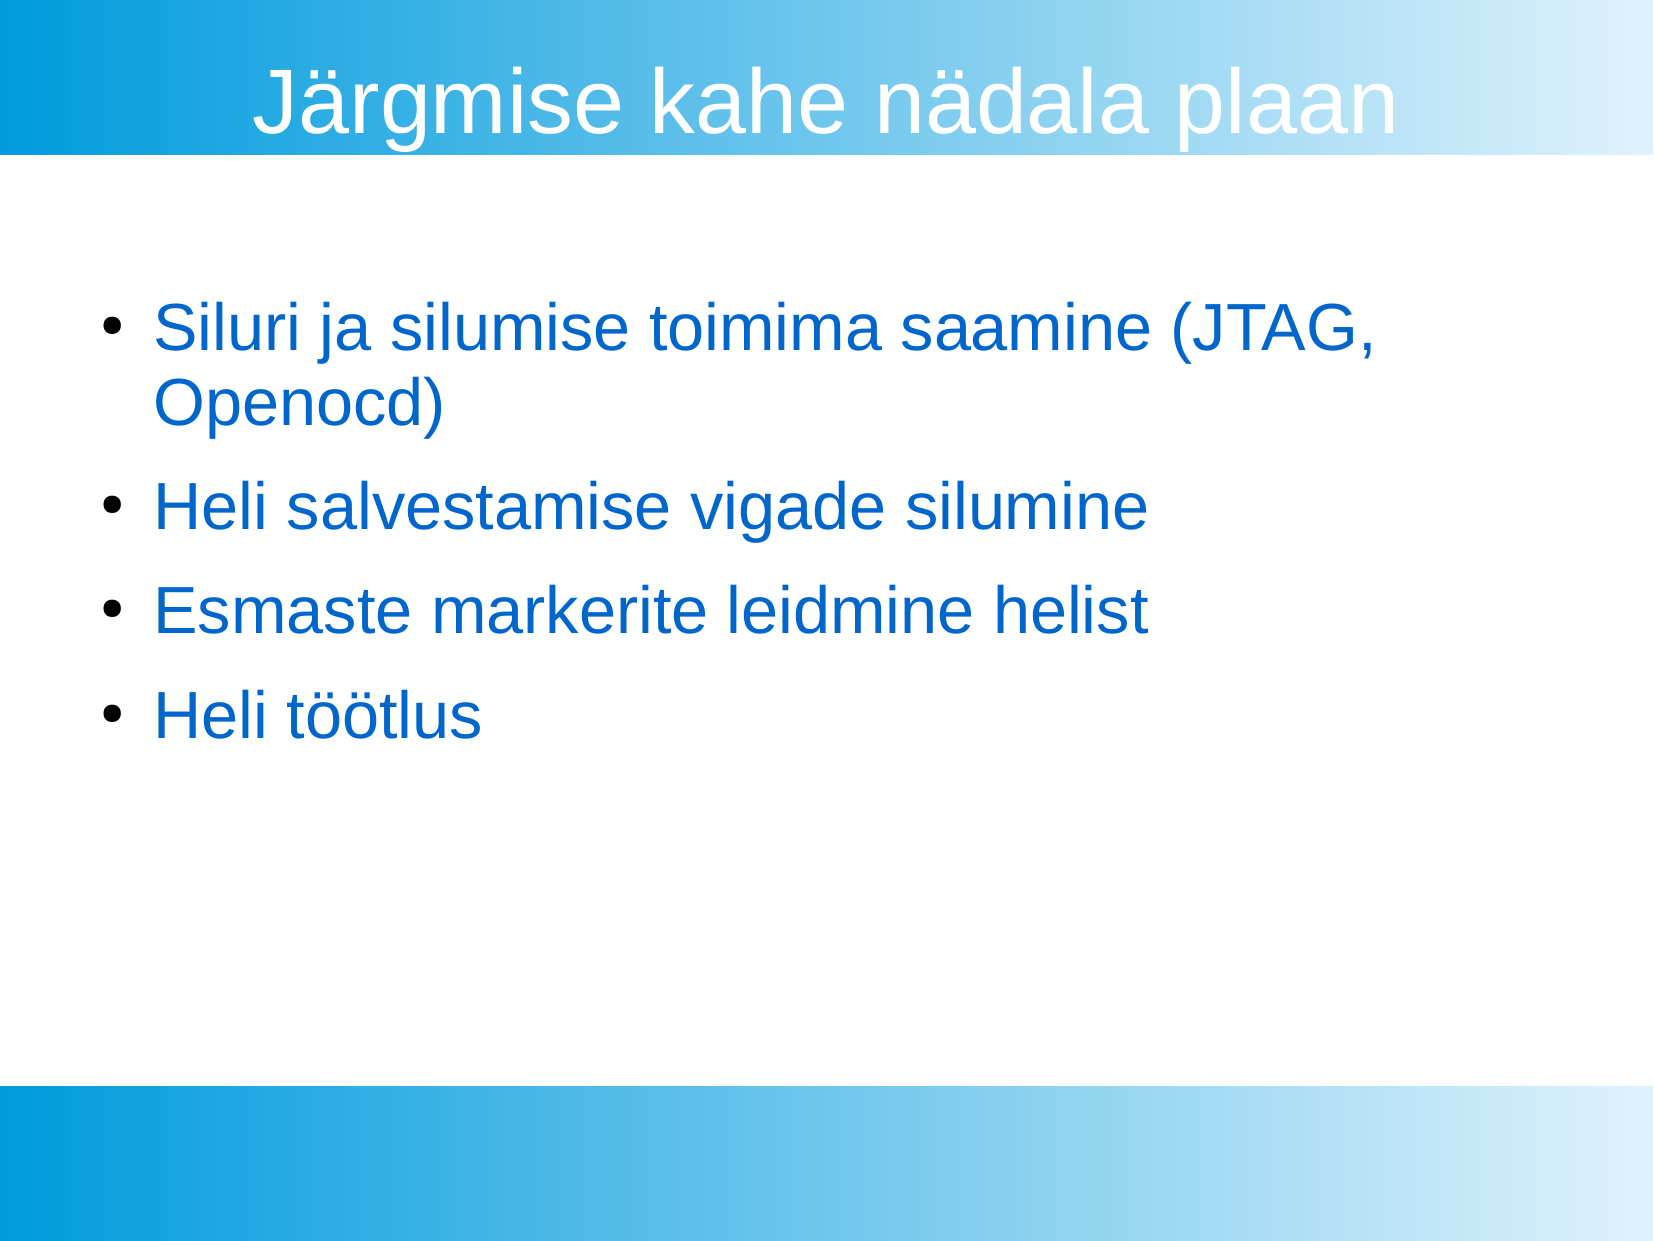

# Järgmise kahe nädala plaan
Siluri ja silumise toimima saamine (JTAG, Openocd)
Heli salvestamise vigade silumine
Esmaste markerite leidmine helist
Heli töötlus